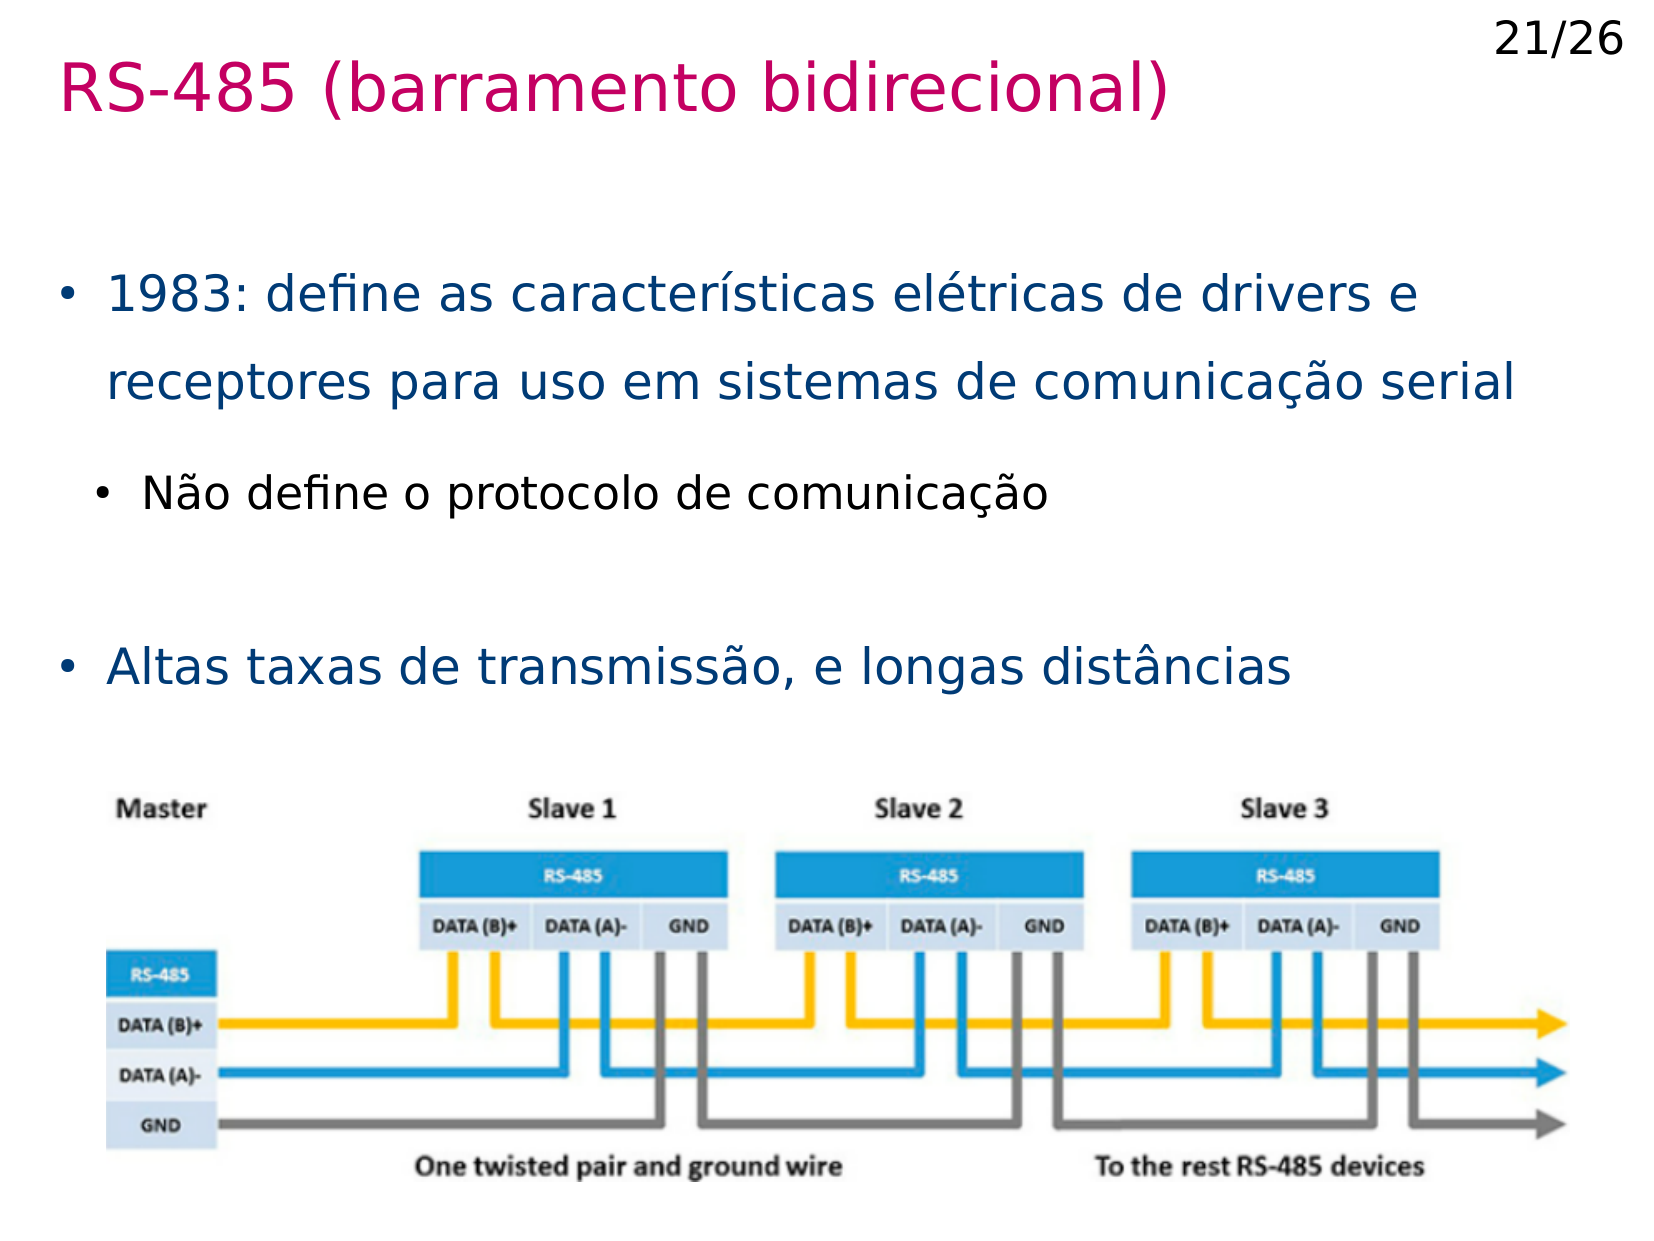

21
# RS-485 (barramento bidirecional)
1983: define as características elétricas de drivers e receptores para uso em sistemas de comunicação serial
Não define o protocolo de comunicação
Altas taxas de transmissão, e longas distâncias